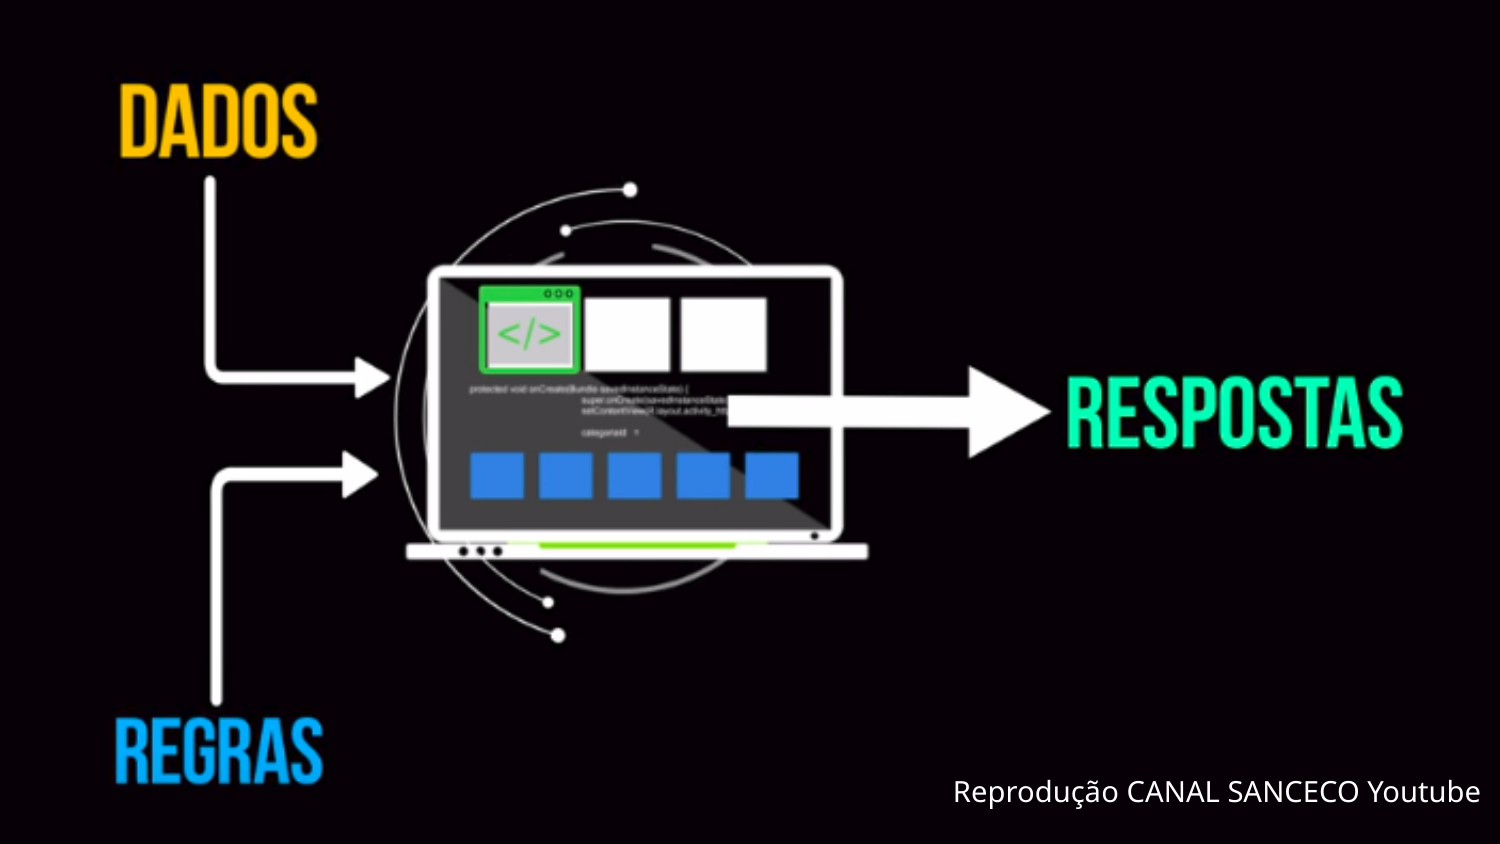

# Programação Clássica
Reprodução CANAL SANCECO Youtube